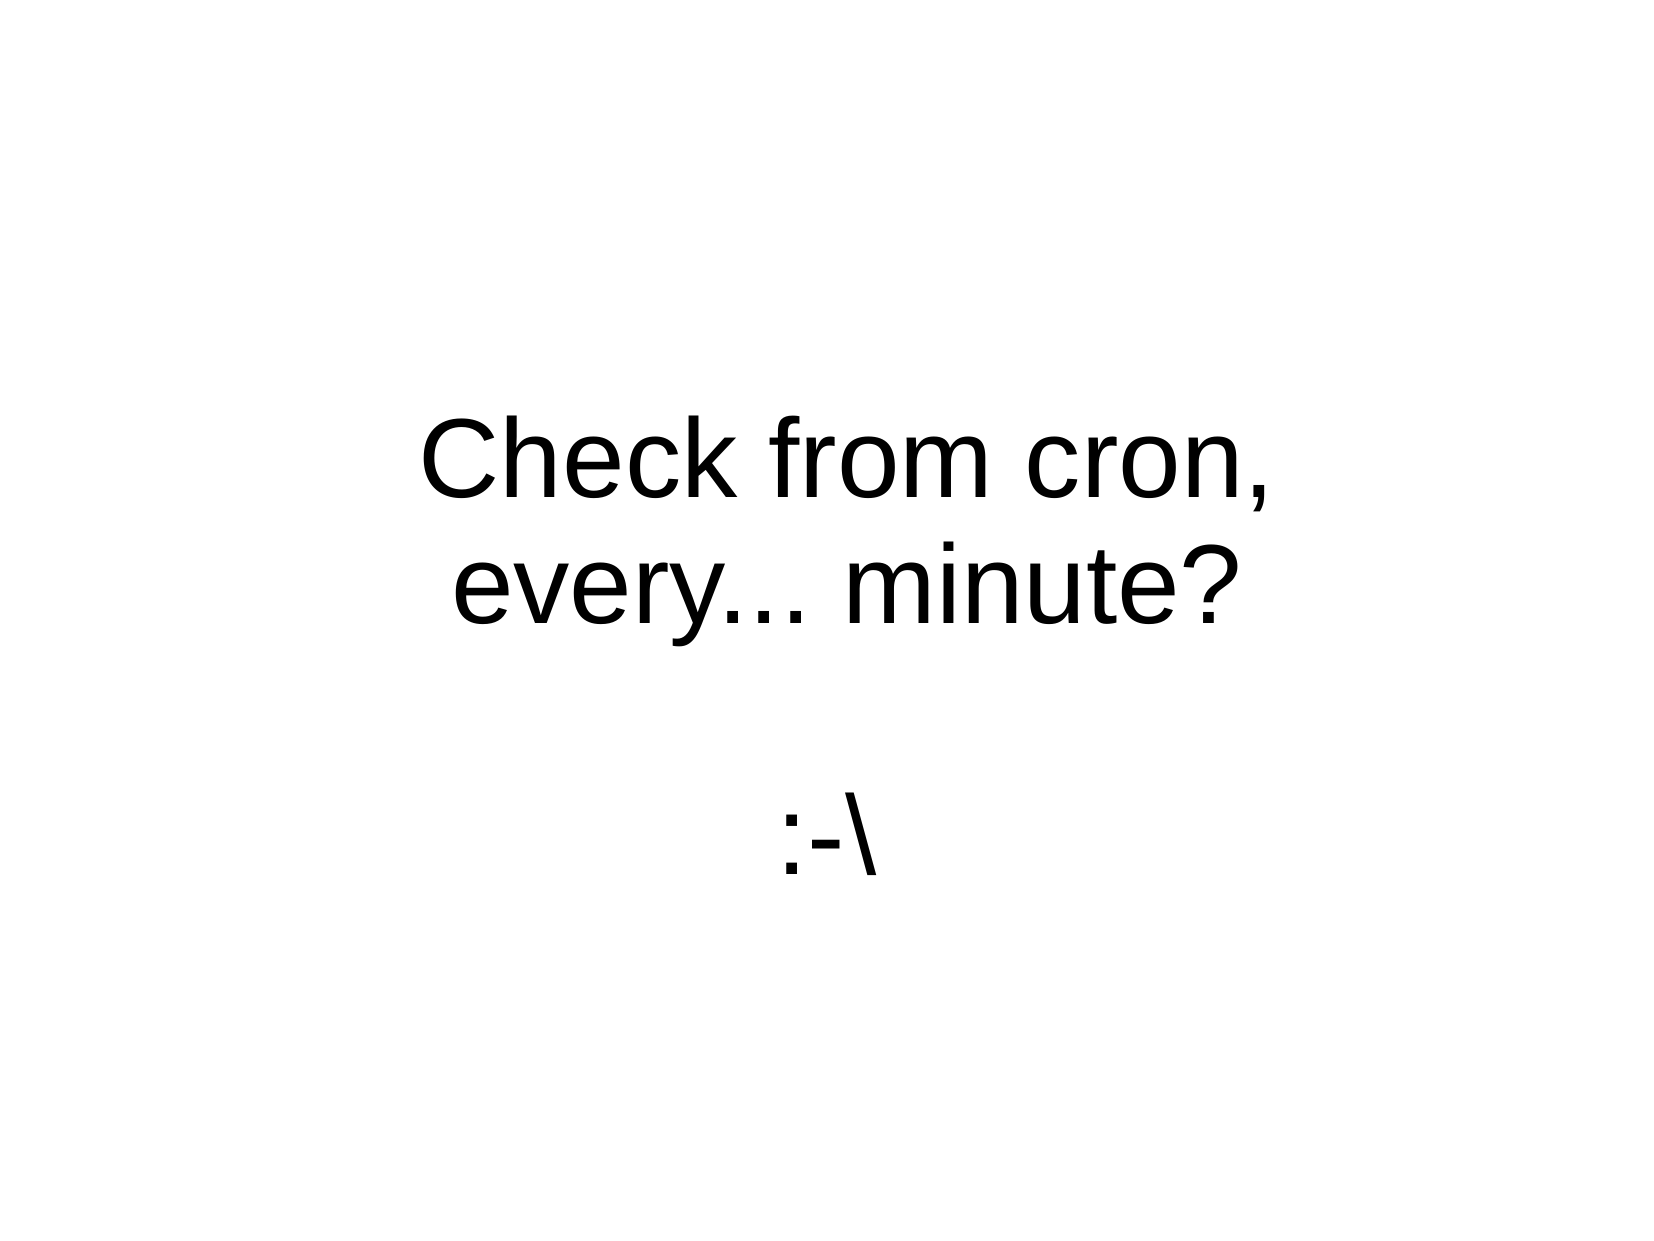

# Check from cron,
every... minute?
:-\